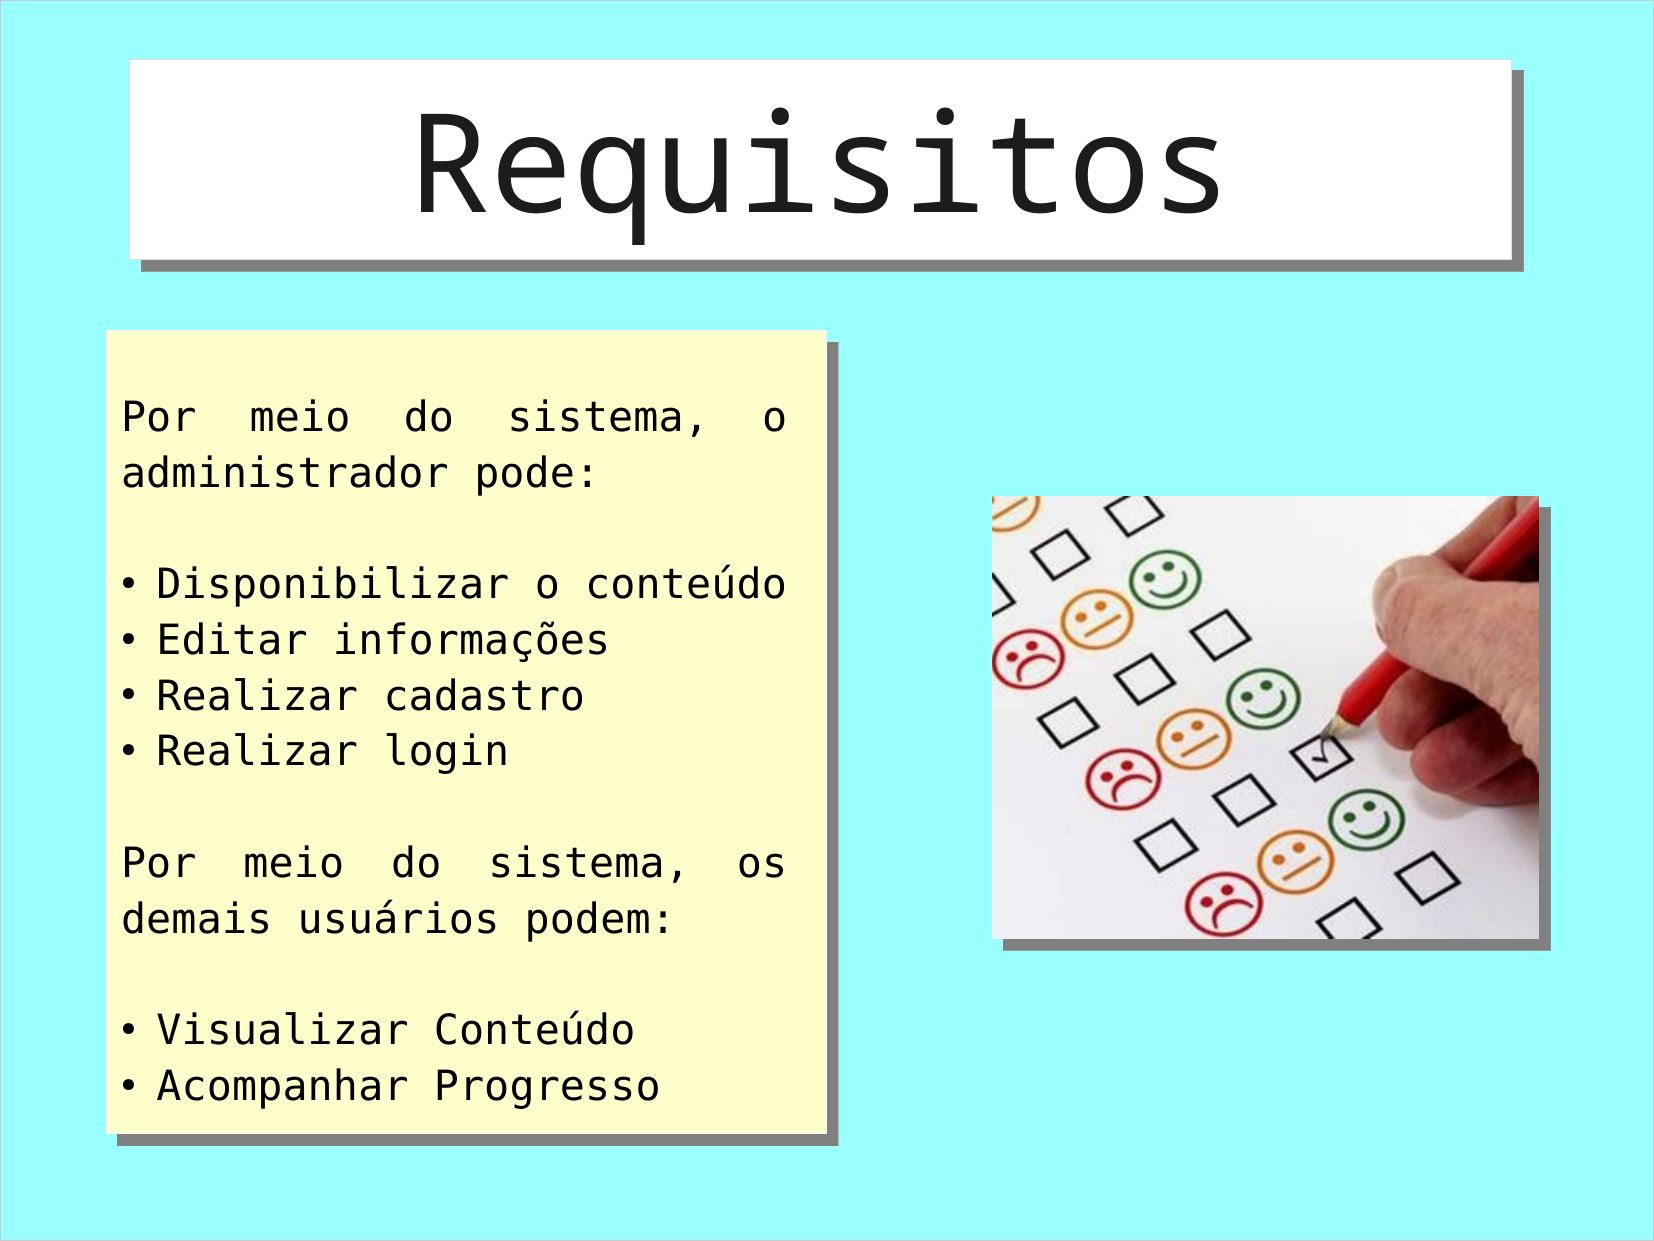

Requisitos
Por meio do sistema, o administrador pode:
Disponibilizar o conteúdo
Editar informações
Realizar cadastro
Realizar login
Por meio do sistema, os demais usuários podem:
Visualizar Conteúdo
Acompanhar Progresso